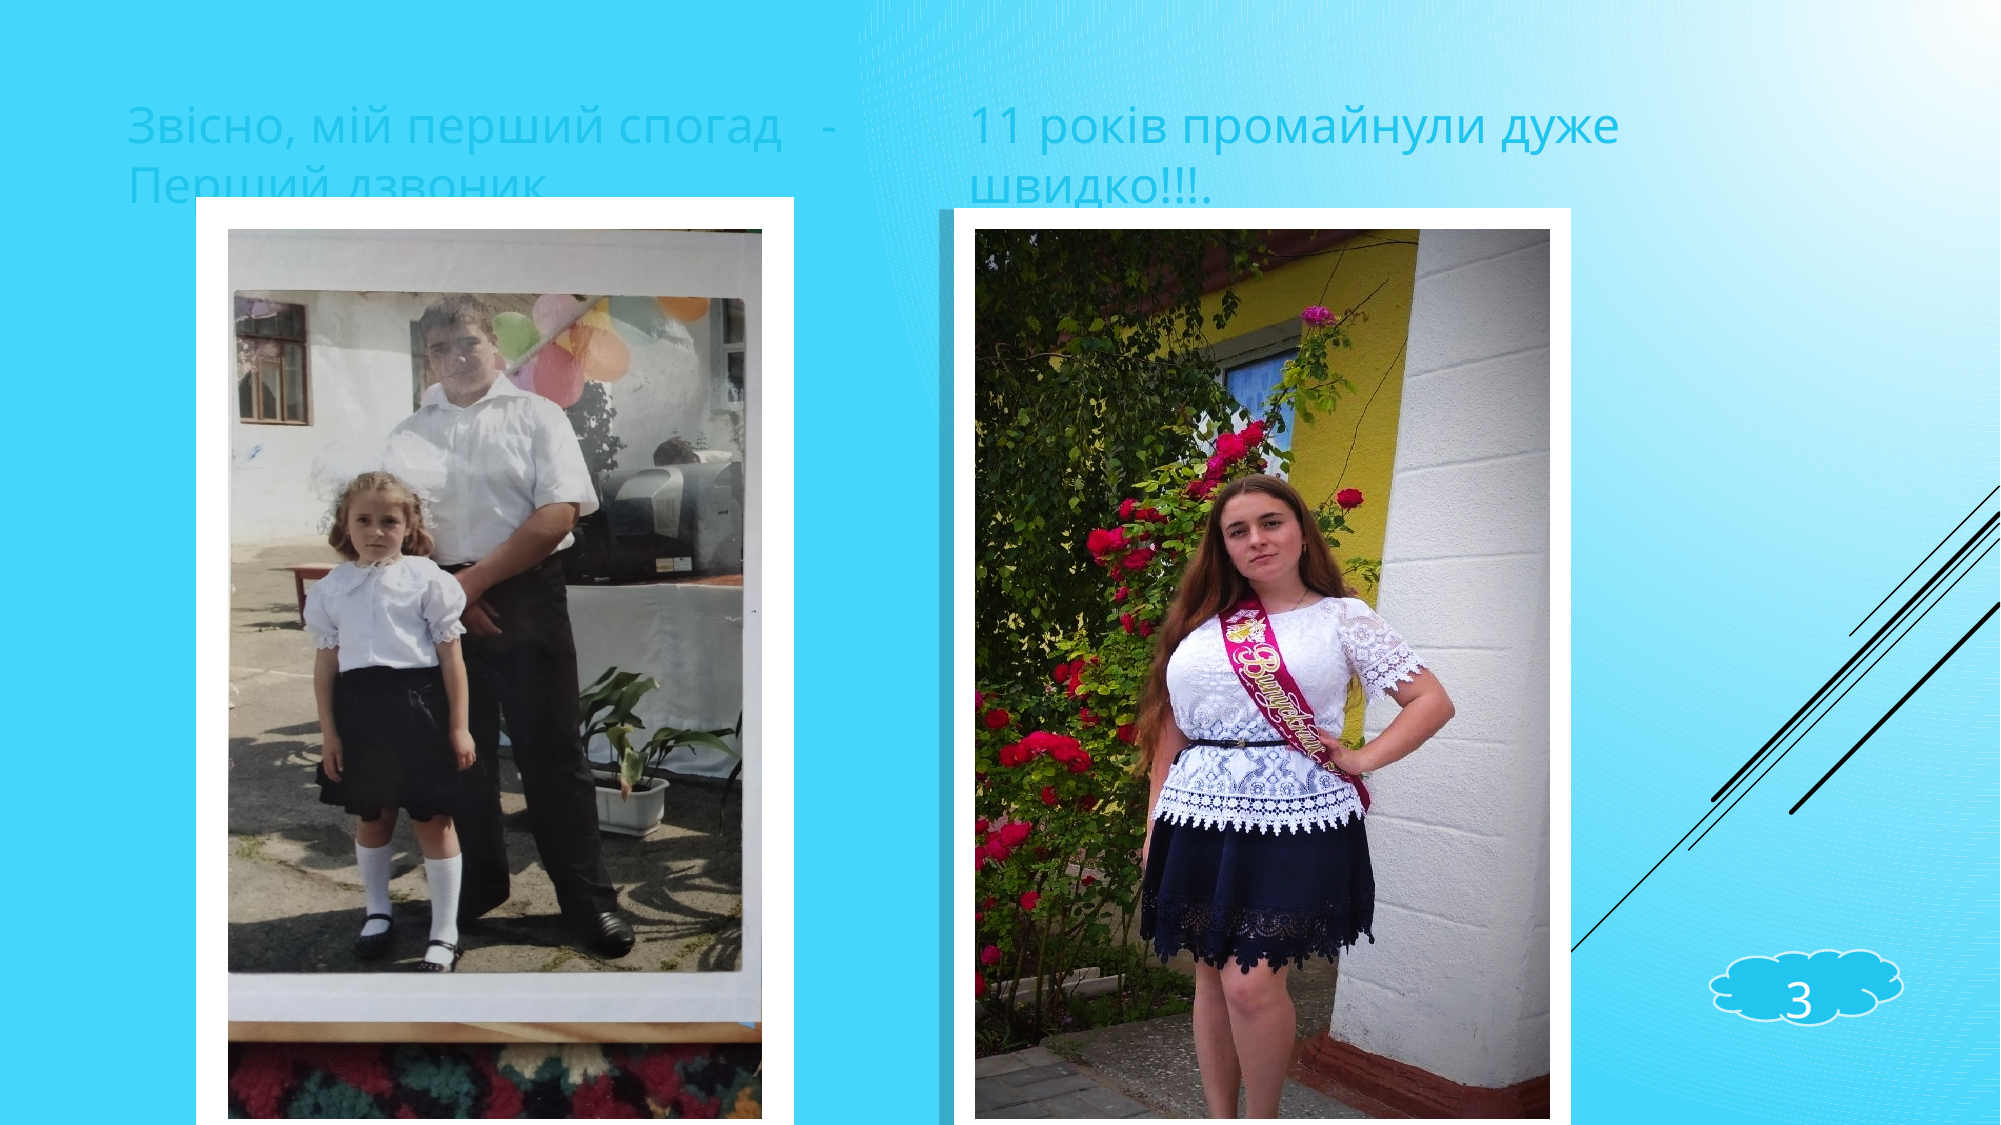

# Звісно, мій перший спогад -Перший дзвоник
11 років промайнули дуже швидко!!!.
Останній дзвоник
3